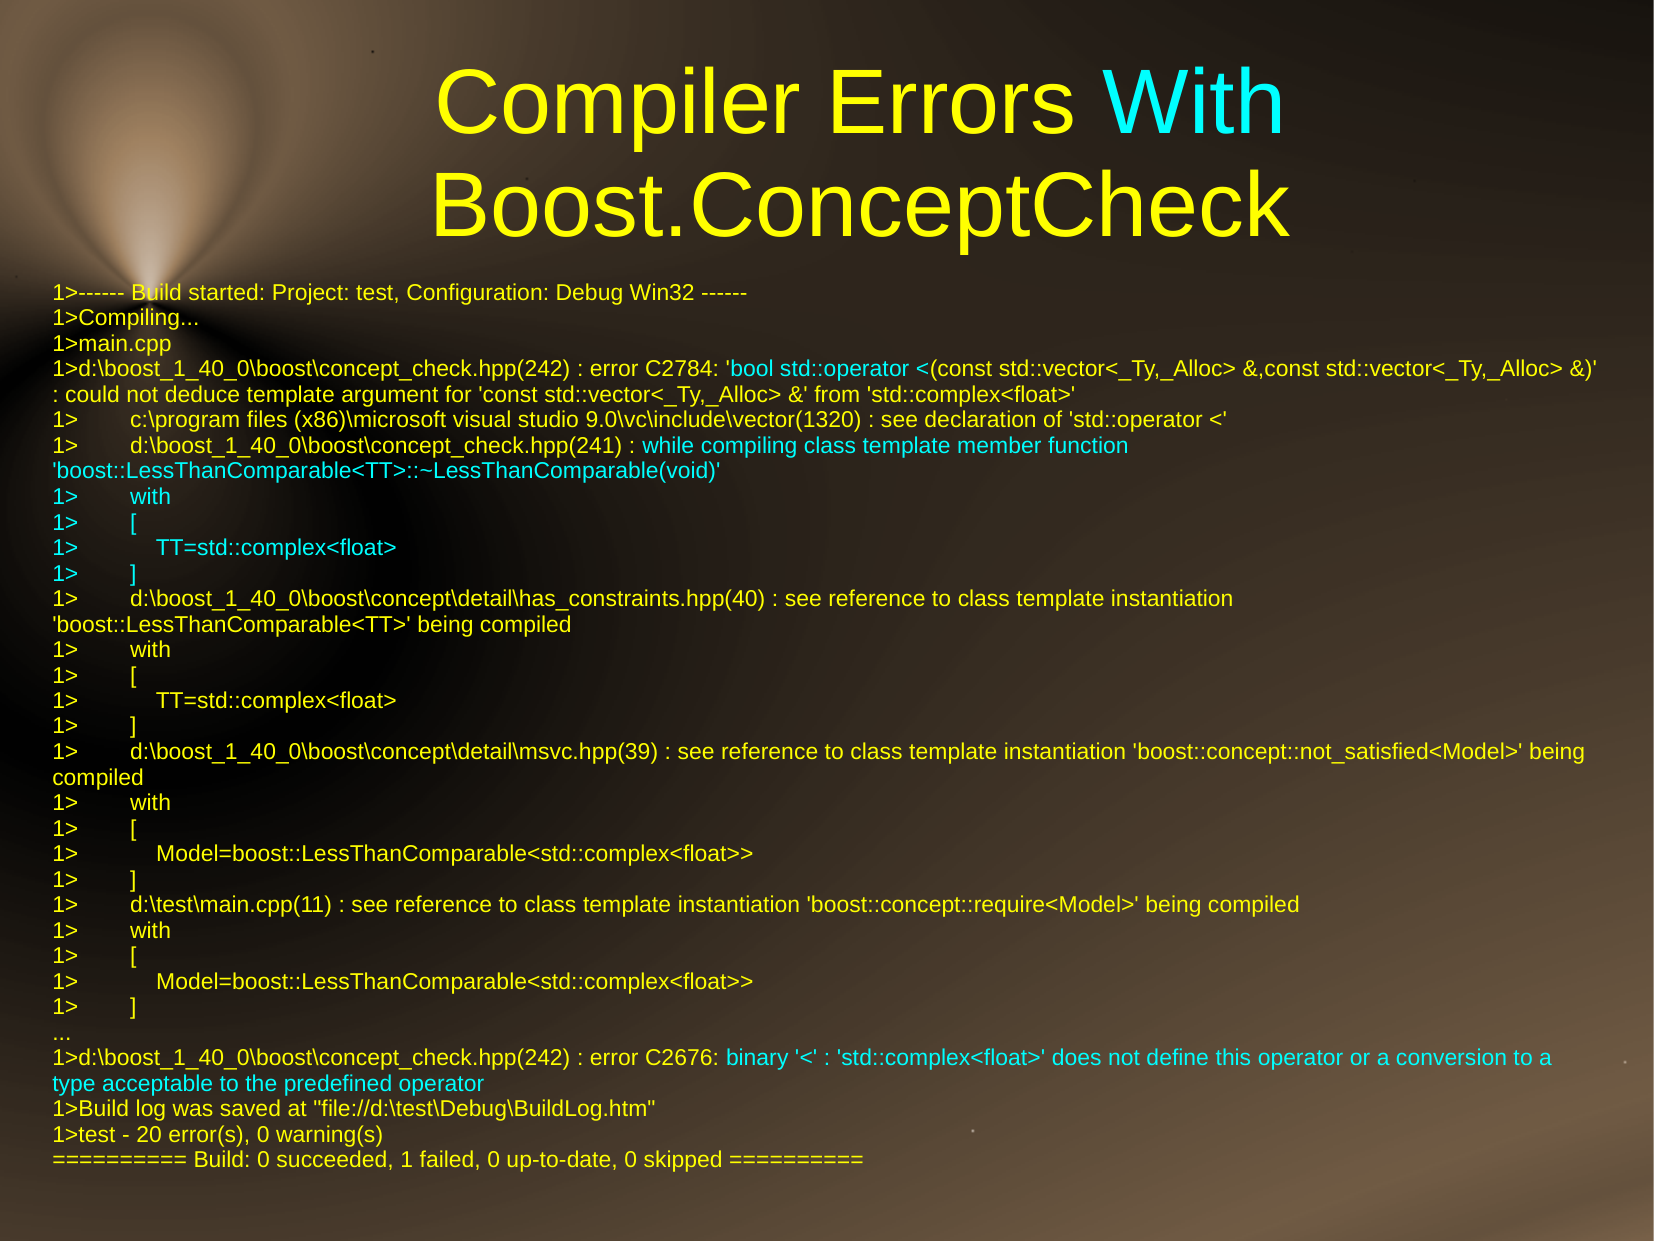

# Compiler Errors With Boost.ConceptCheck
1>------ Build started: Project: test, Configuration: Debug Win32 ------
1>Compiling...
1>main.cpp
1>d:\boost_1_40_0\boost\concept_check.hpp(242) : error C2784: 'bool std::operator <(const std::vector<_Ty,_Alloc> &,const std::vector<_Ty,_Alloc> &)' : could not deduce template argument for 'const std::vector<_Ty,_Alloc> &' from 'std::complex<float>'
1> c:\program files (x86)\microsoft visual studio 9.0\vc\include\vector(1320) : see declaration of 'std::operator <'
1> d:\boost_1_40_0\boost\concept_check.hpp(241) : while compiling class template member function 'boost::LessThanComparable<TT>::~LessThanComparable(void)'
1> with
1> [
1> TT=std::complex<float>
1> ]
1> d:\boost_1_40_0\boost\concept\detail\has_constraints.hpp(40) : see reference to class template instantiation 'boost::LessThanComparable<TT>' being compiled
1> with
1> [
1> TT=std::complex<float>
1> ]
1> d:\boost_1_40_0\boost\concept\detail\msvc.hpp(39) : see reference to class template instantiation 'boost::concept::not_satisfied<Model>' being compiled
1> with
1> [
1> Model=boost::LessThanComparable<std::complex<float>>
1> ]
1> d:\test\main.cpp(11) : see reference to class template instantiation 'boost::concept::require<Model>' being compiled
1> with
1> [
1> Model=boost::LessThanComparable<std::complex<float>>
1> ]
...
1>d:\boost_1_40_0\boost\concept_check.hpp(242) : error C2676: binary '<' : 'std::complex<float>' does not define this operator or a conversion to a type acceptable to the predefined operator
1>Build log was saved at "file://d:\test\Debug\BuildLog.htm"
1>test - 20 error(s), 0 warning(s)
========== Build: 0 succeeded, 1 failed, 0 up-to-date, 0 skipped ==========